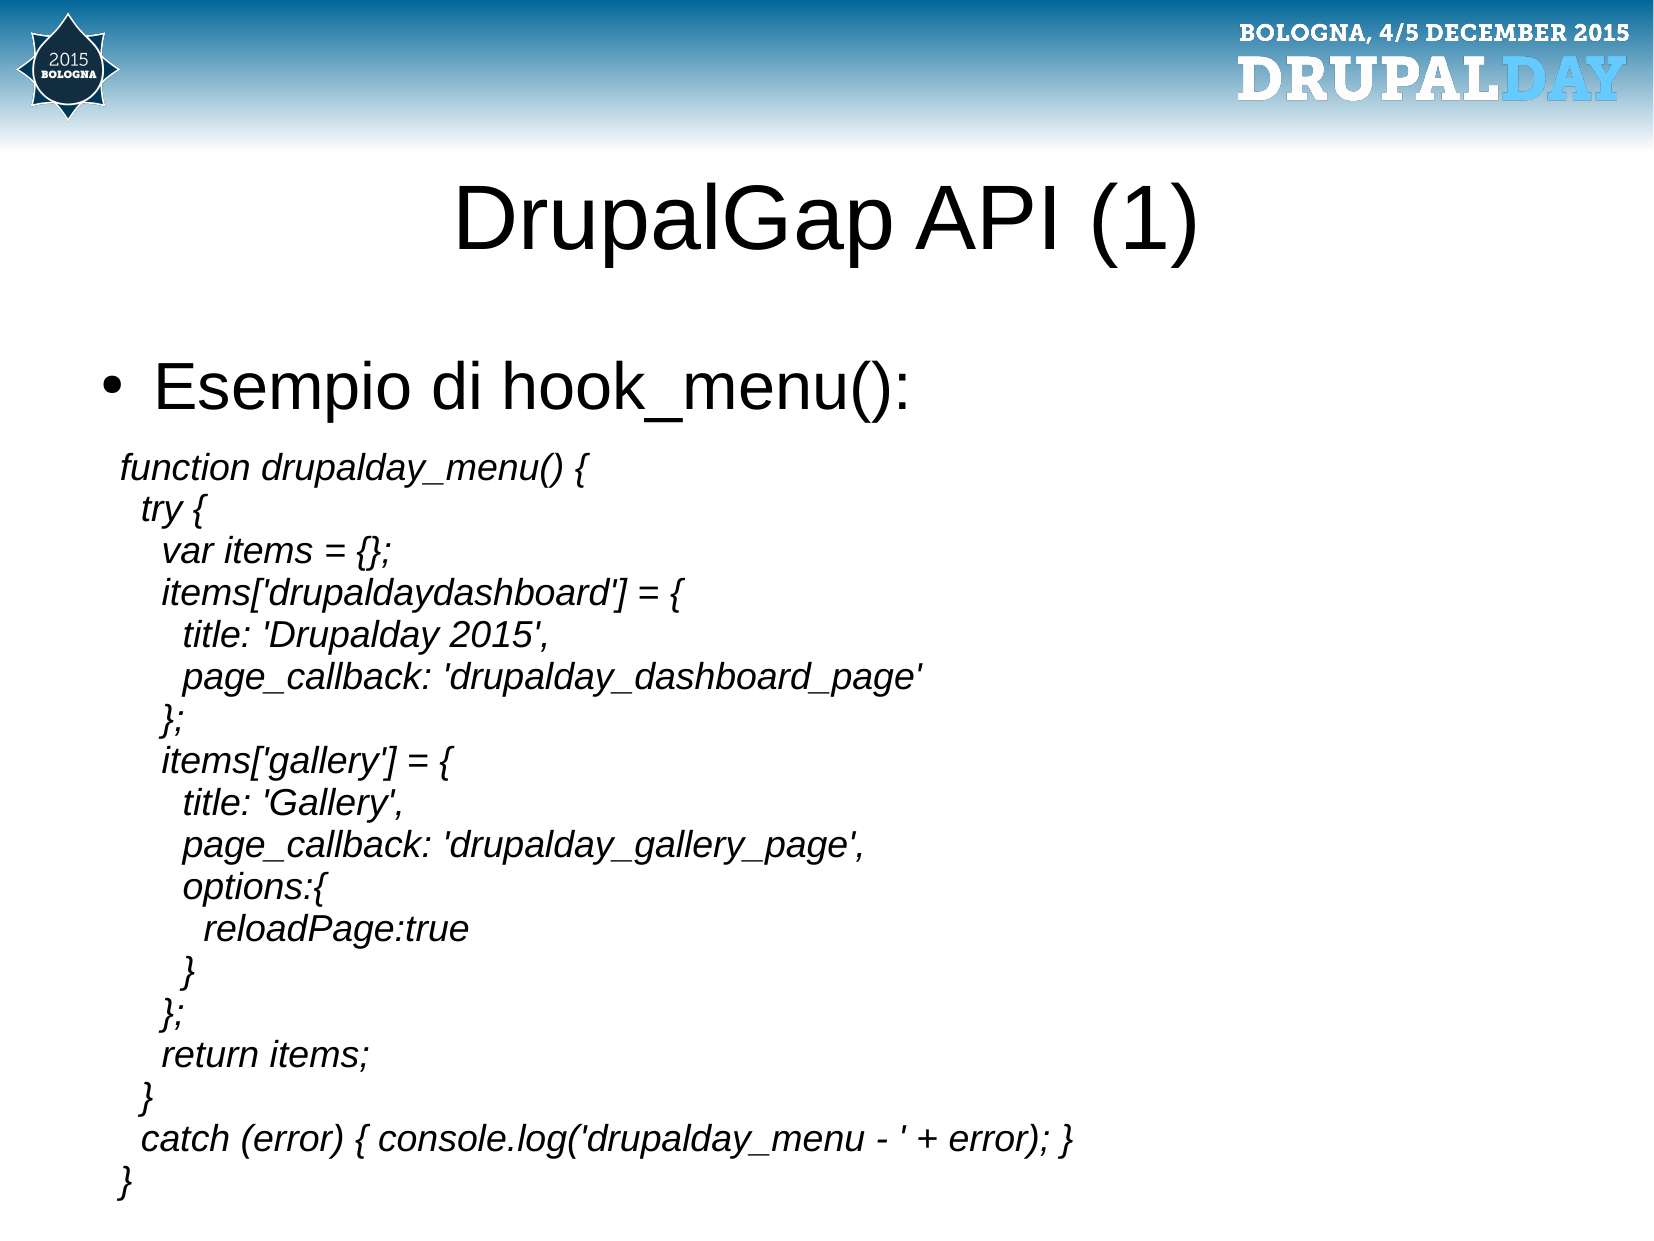

# DrupalGap API (1)
Esempio di hook_menu():
function drupalday_menu() {
 try {
 var items = {};
 items['drupaldaydashboard'] = {
 title: 'Drupalday 2015',
 page_callback: 'drupalday_dashboard_page'
 };
 items['gallery'] = {
 title: 'Gallery',
 page_callback: 'drupalday_gallery_page',
 options:{
 reloadPage:true
 }
 };
 return items;
 }
 catch (error) { console.log('drupalday_menu - ' + error); }
}